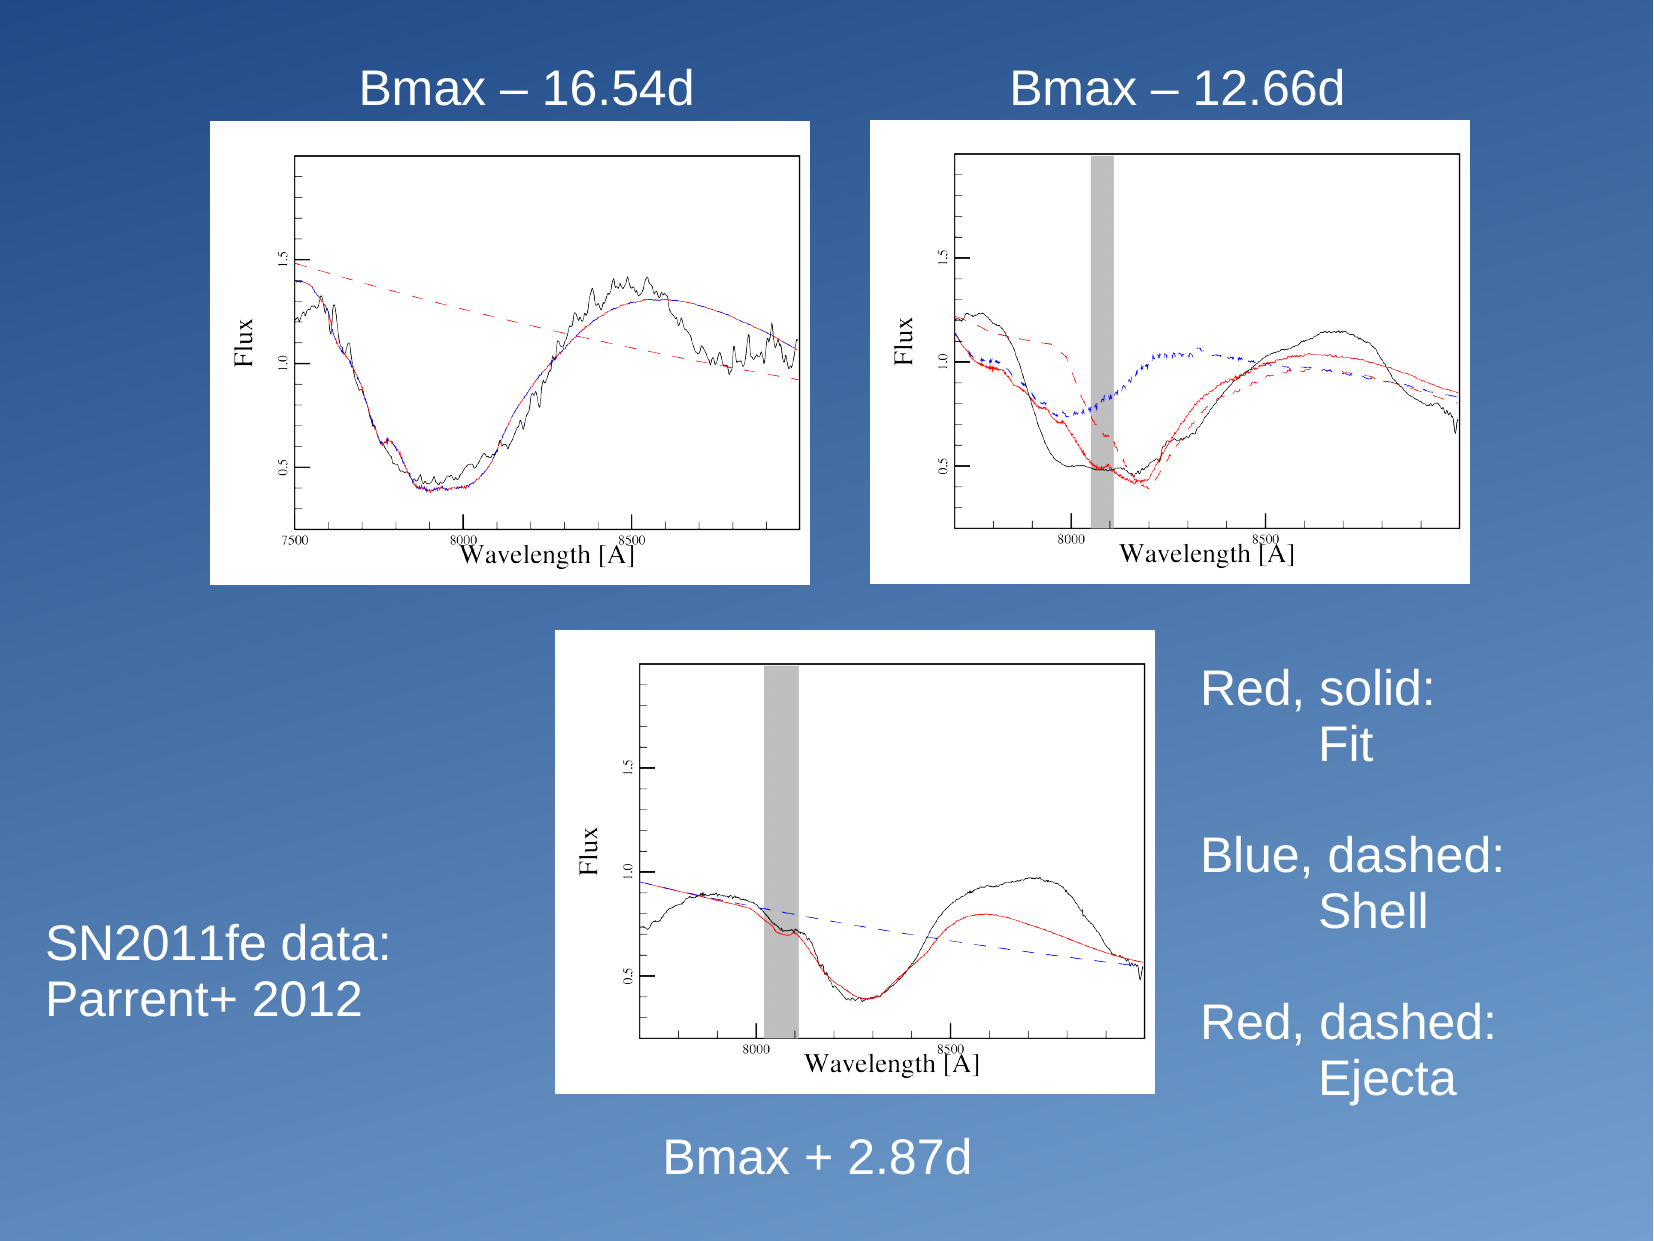

Bmax – 16.54d
Bmax – 12.66d
Red, solid:
	Fit
Blue, dashed:
	Shell
Red, dashed:
	Ejecta
SN2011fe data:
Parrent+ 2012
Bmax + 2.87d